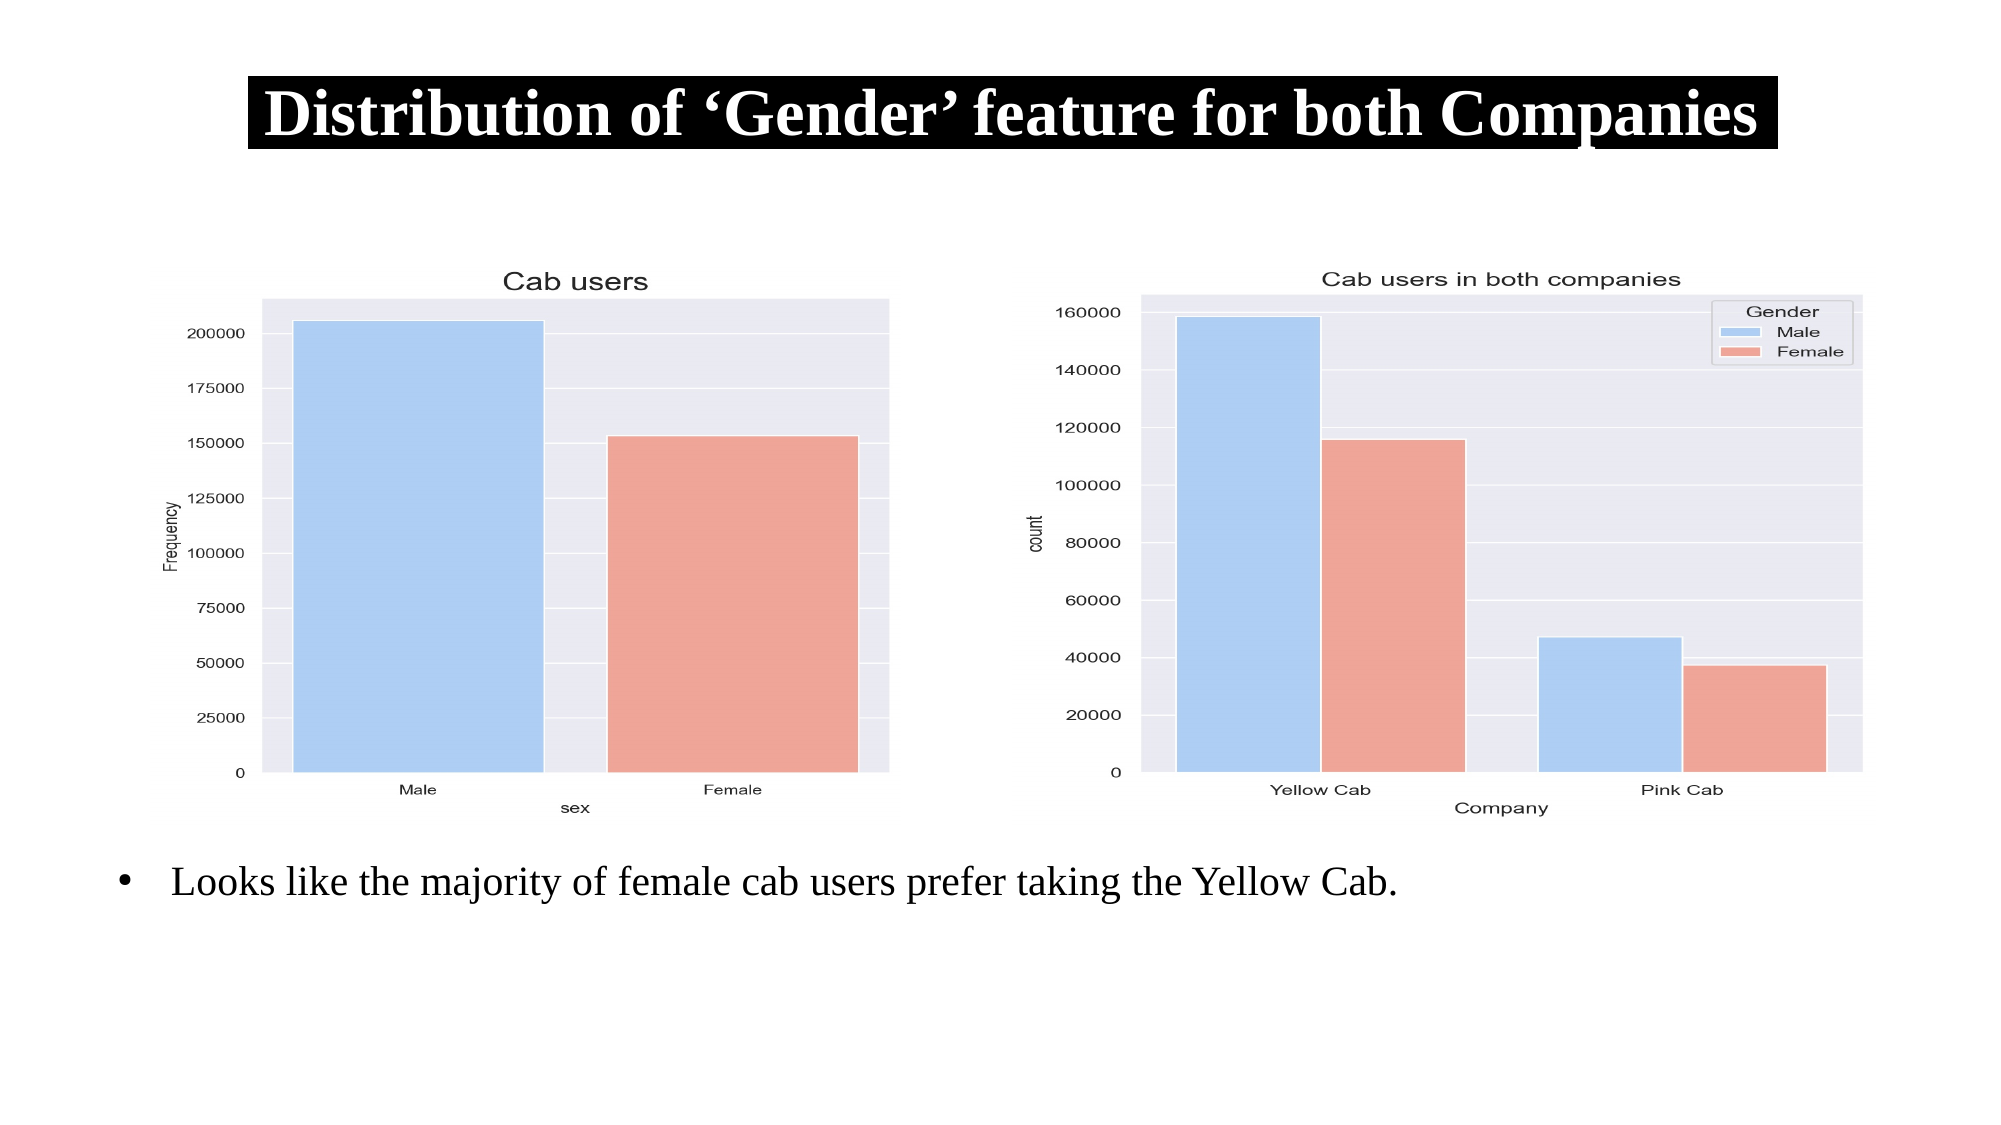

# Distribution of ‘Gender’ feature for both Companies
Looks like the majority of female cab users prefer taking the Yellow Cab.